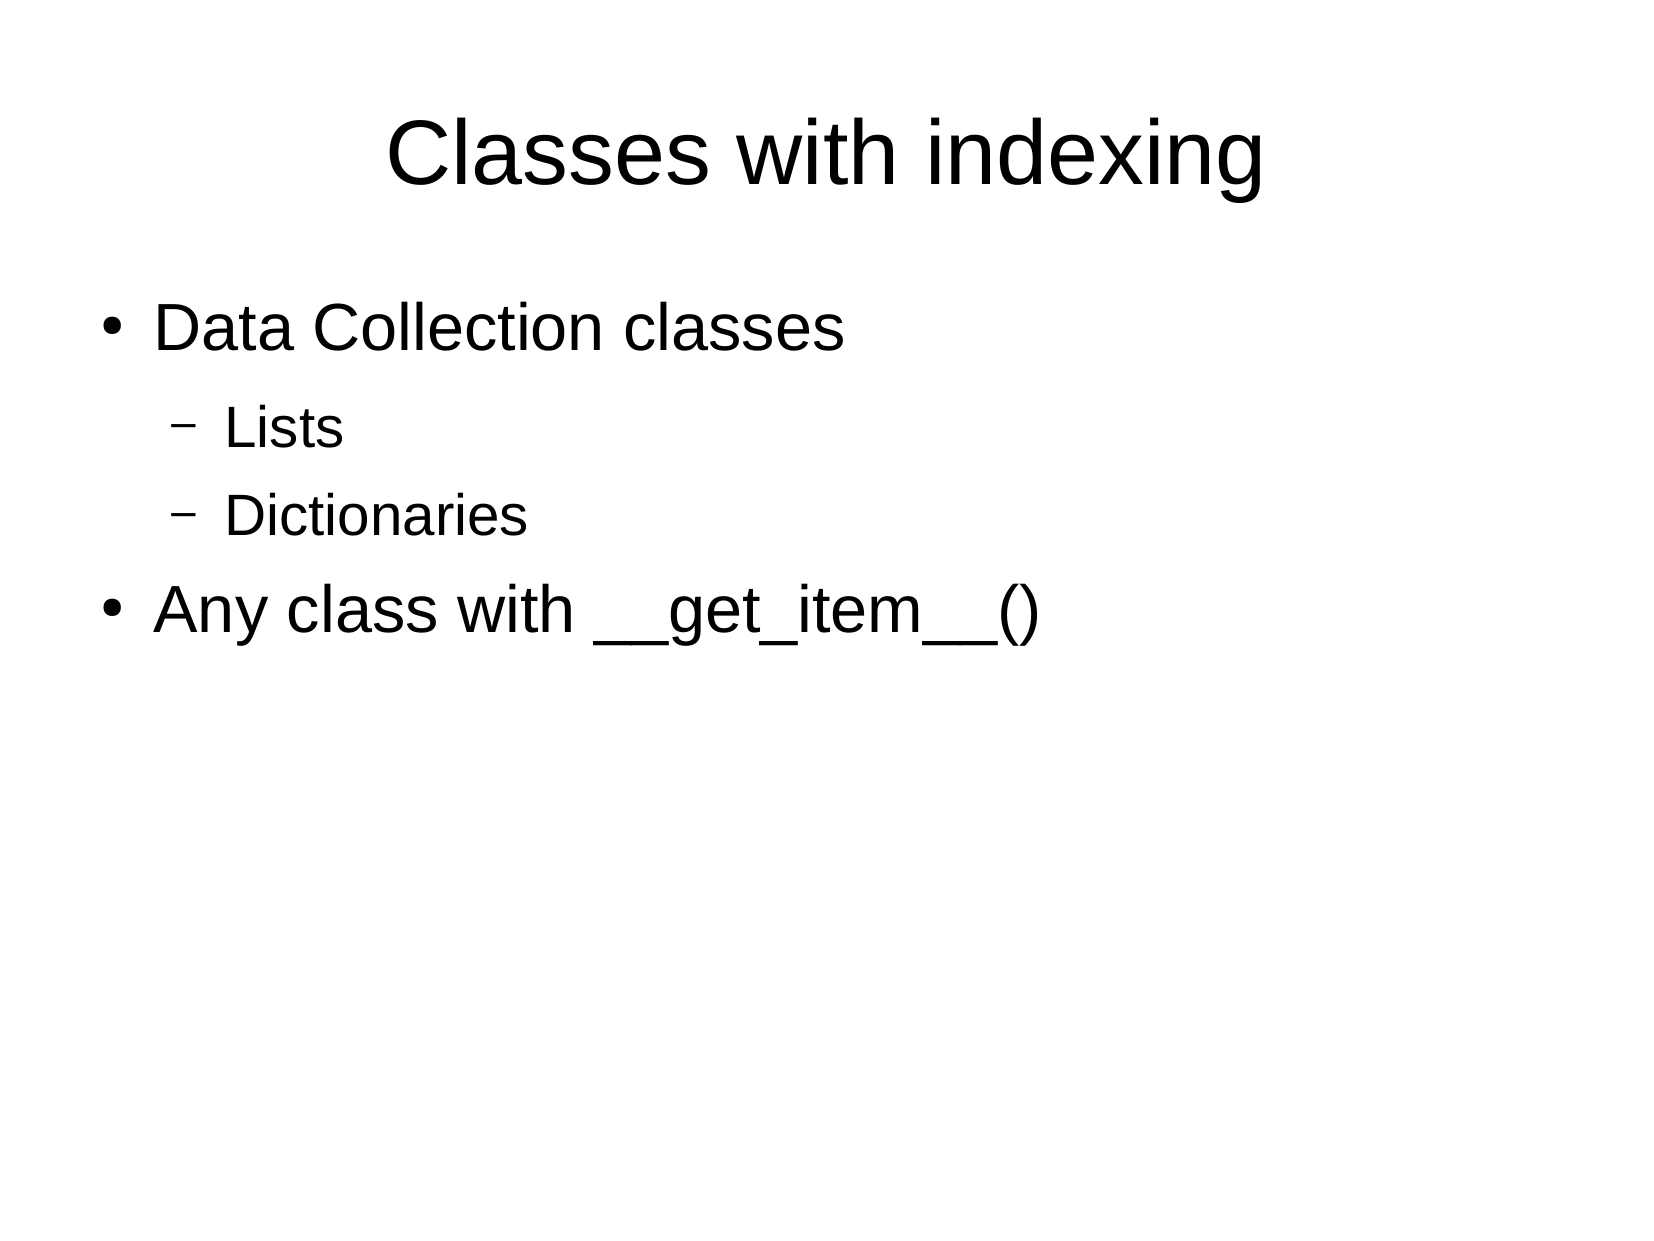

# Classes with indexing
Data Collection classes
Lists
Dictionaries
Any class with __get_item__()